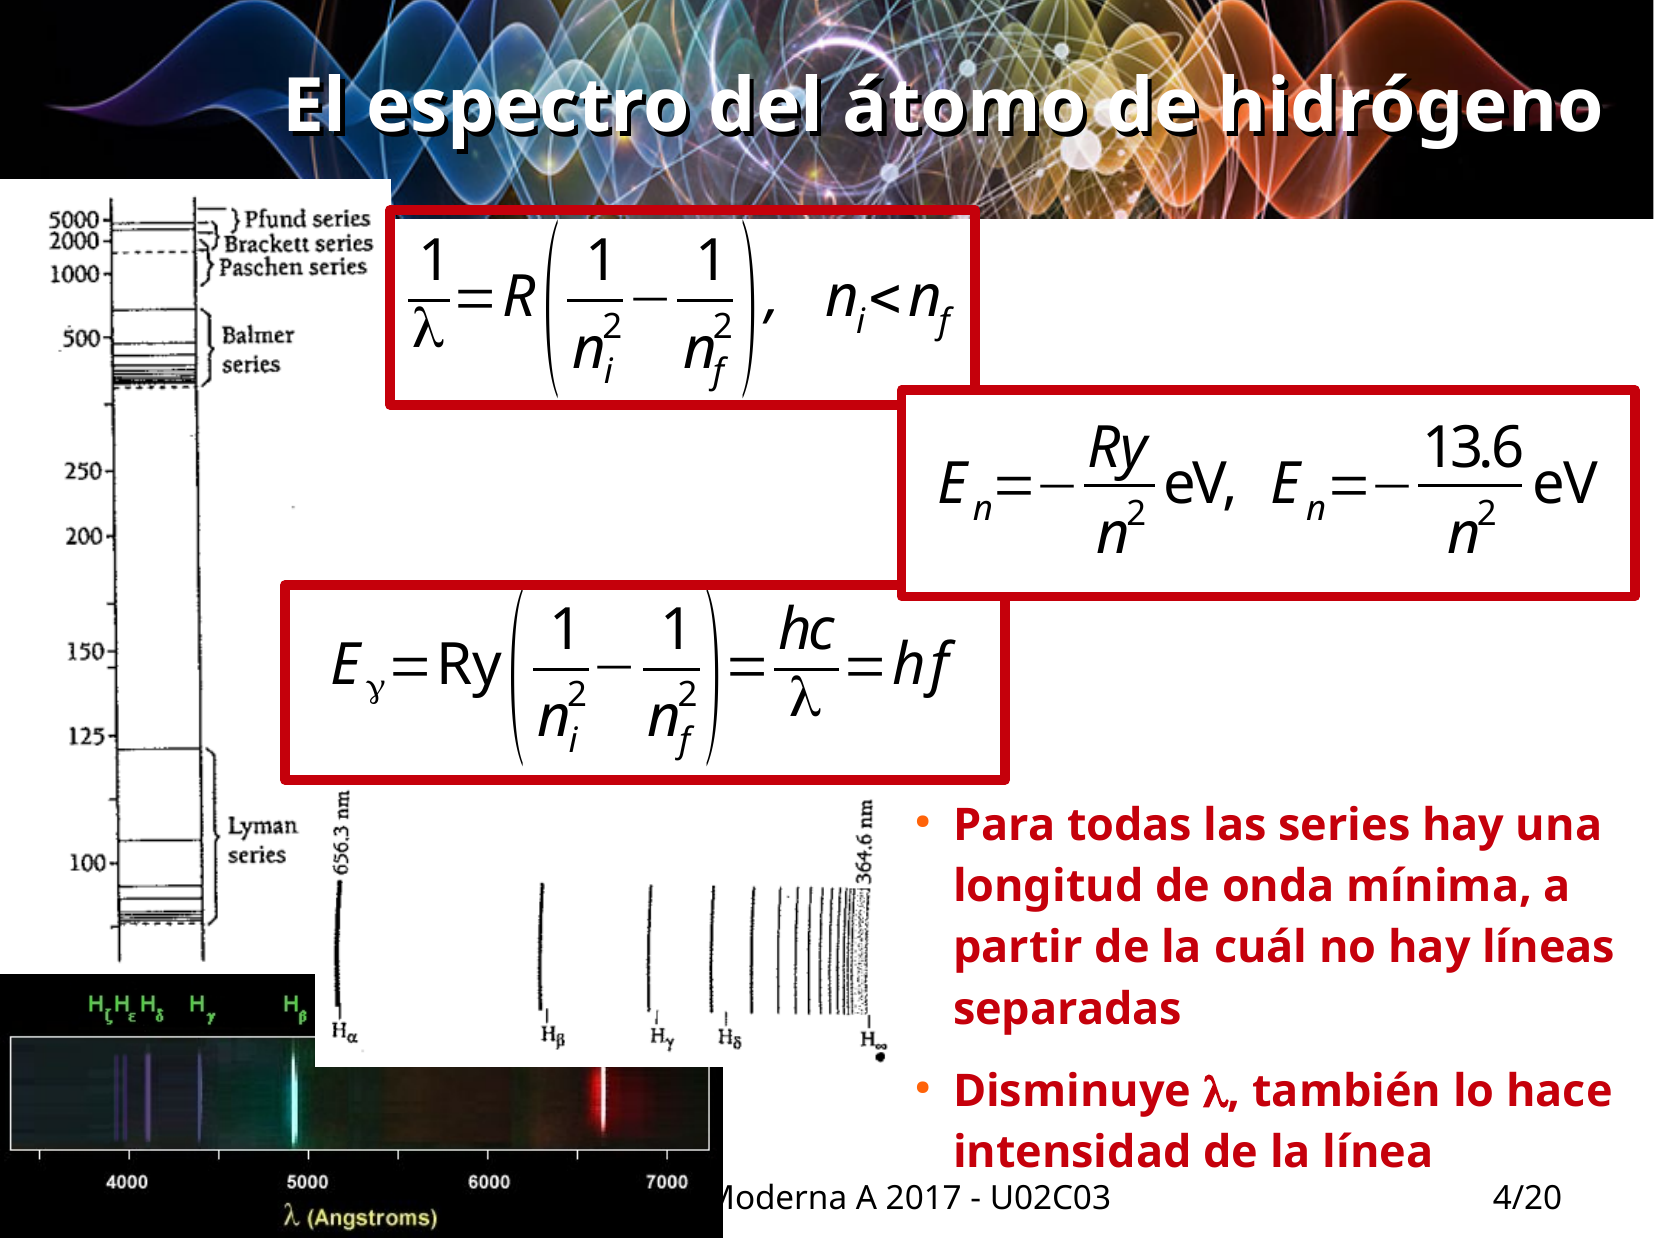

# El espectro del átomo de hidrógeno
Para todas las series hay una longitud de onda mínima, a partir de la cuál no hay líneas separadas
Disminuye l, también lo hace intensidad de la línea
Mar 30, 2017
H. Asorey - Moderna A 2017 - U02C03
4